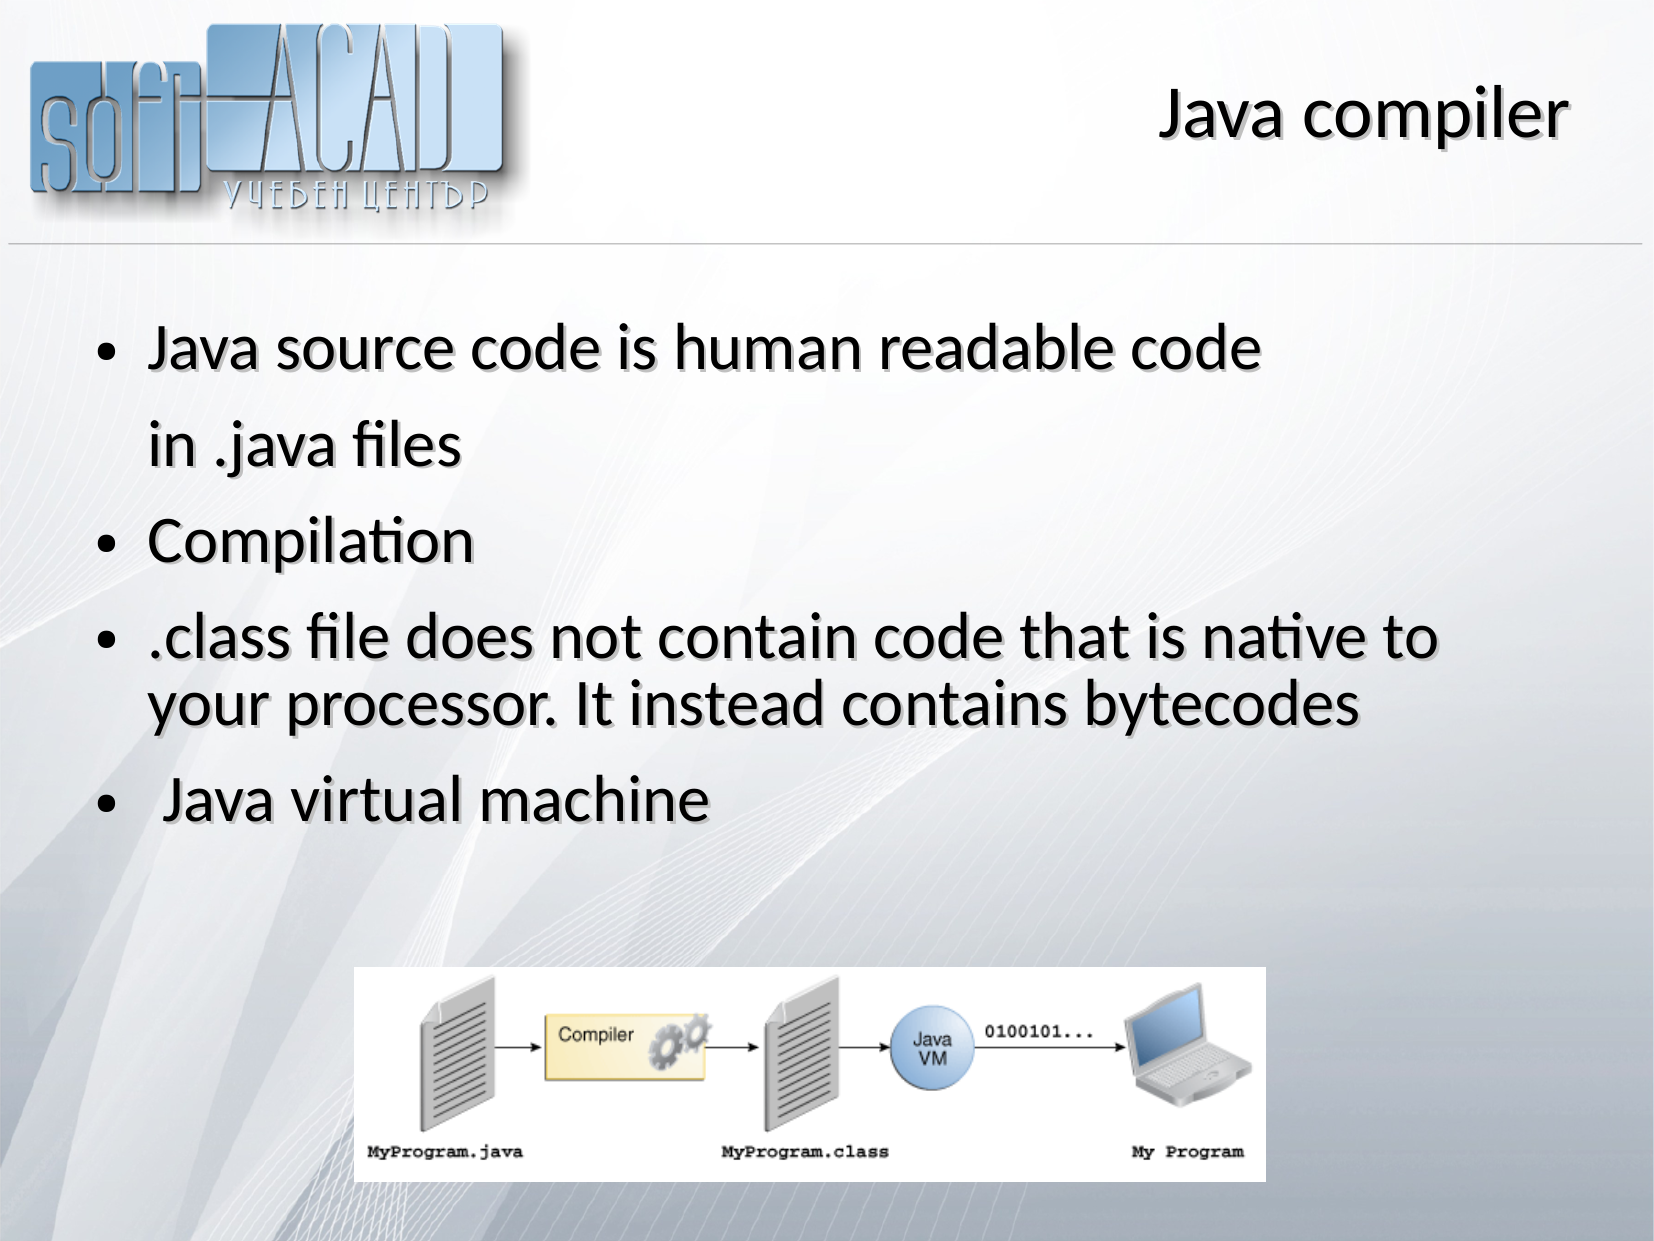

# Java compiler
Java source code is human readable code
in .java files
Compilation
.class file does not contain code that is native to your processor. It instead contains bytecodes
 Java virtual machine